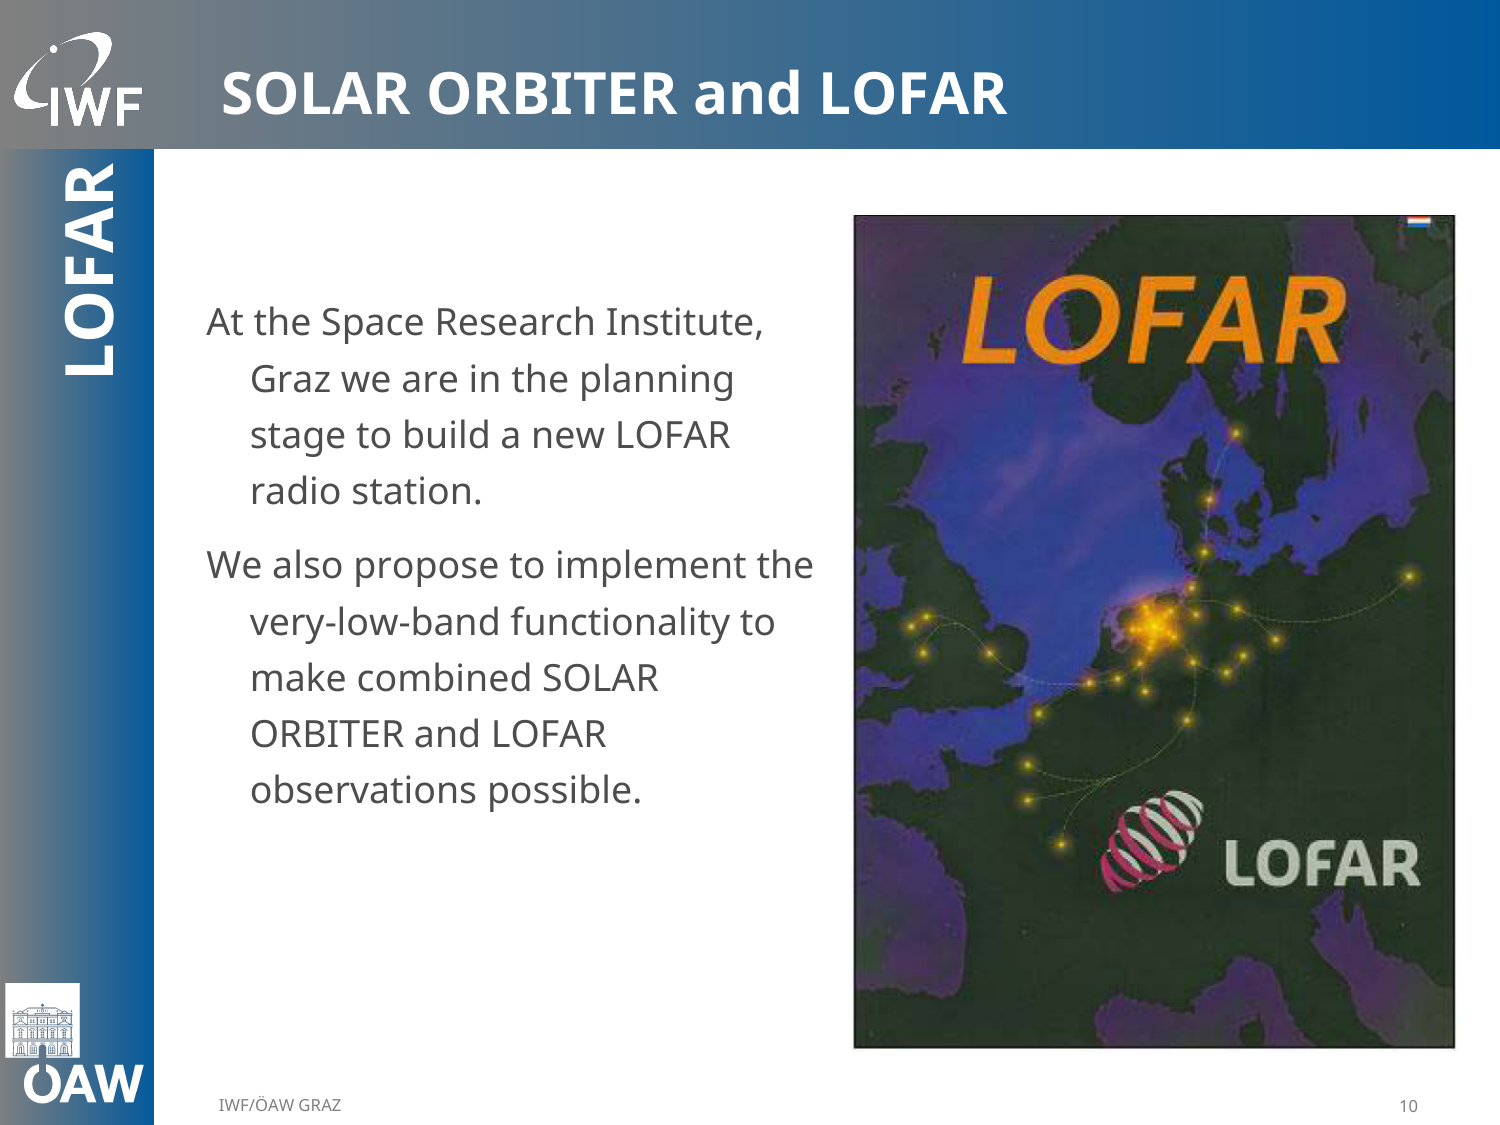

# SOLAR ORBITER and LOFAR
At the Space Research Institute, Graz we are in the planning stage to build a new LOFAR radio station.
We also propose to implement the very-low-band functionality to make combined SOLAR ORBITER and LOFAR observations possible.
LOFAR
IWF/ÖAW GRAZ
10